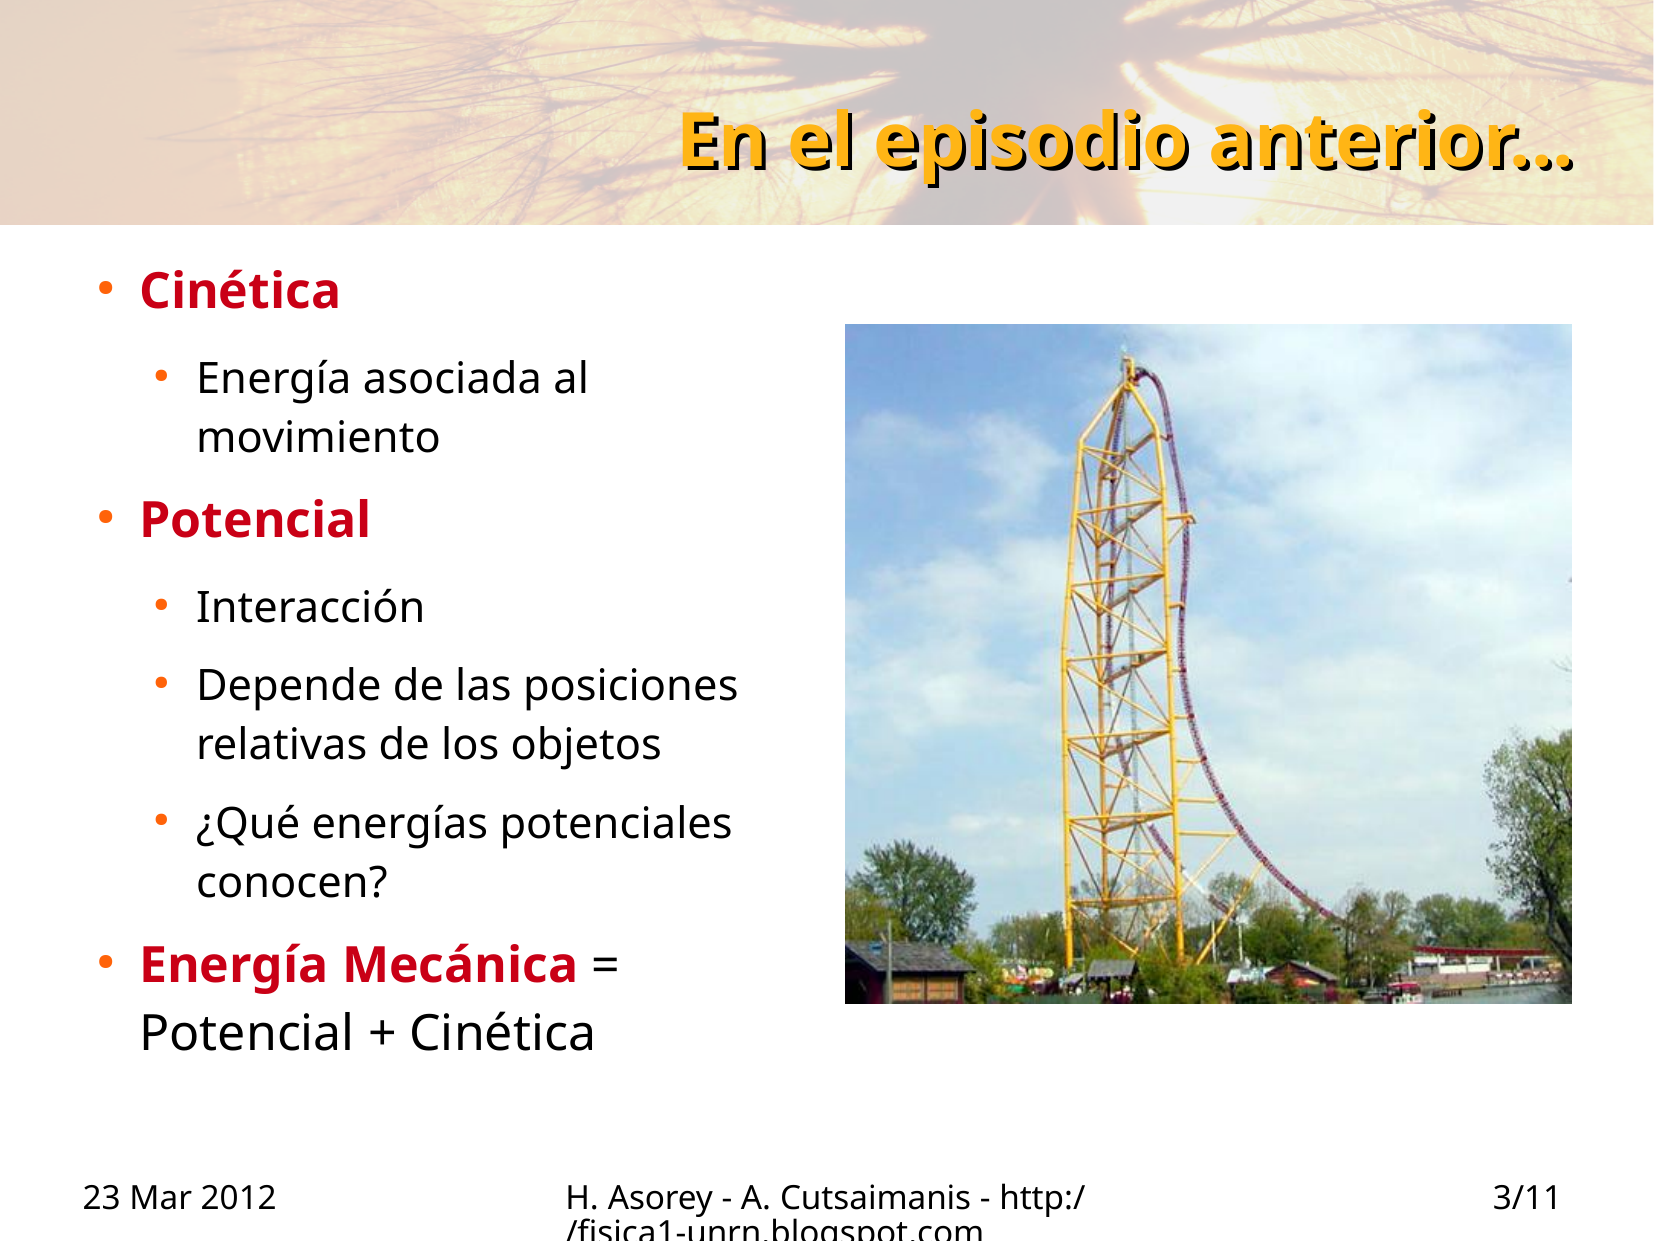

En el episodio anterior...
# Cinética
Energía asociada al movimiento
Potencial
Interacción
Depende de las posiciones relativas de los objetos
¿Qué energías potenciales conocen?
Energía Mecánica = Potencial + Cinética
23 Mar 2012
H. Asorey - A. Cutsaimanis - http://fisica1-unrn.blogspot.com
3